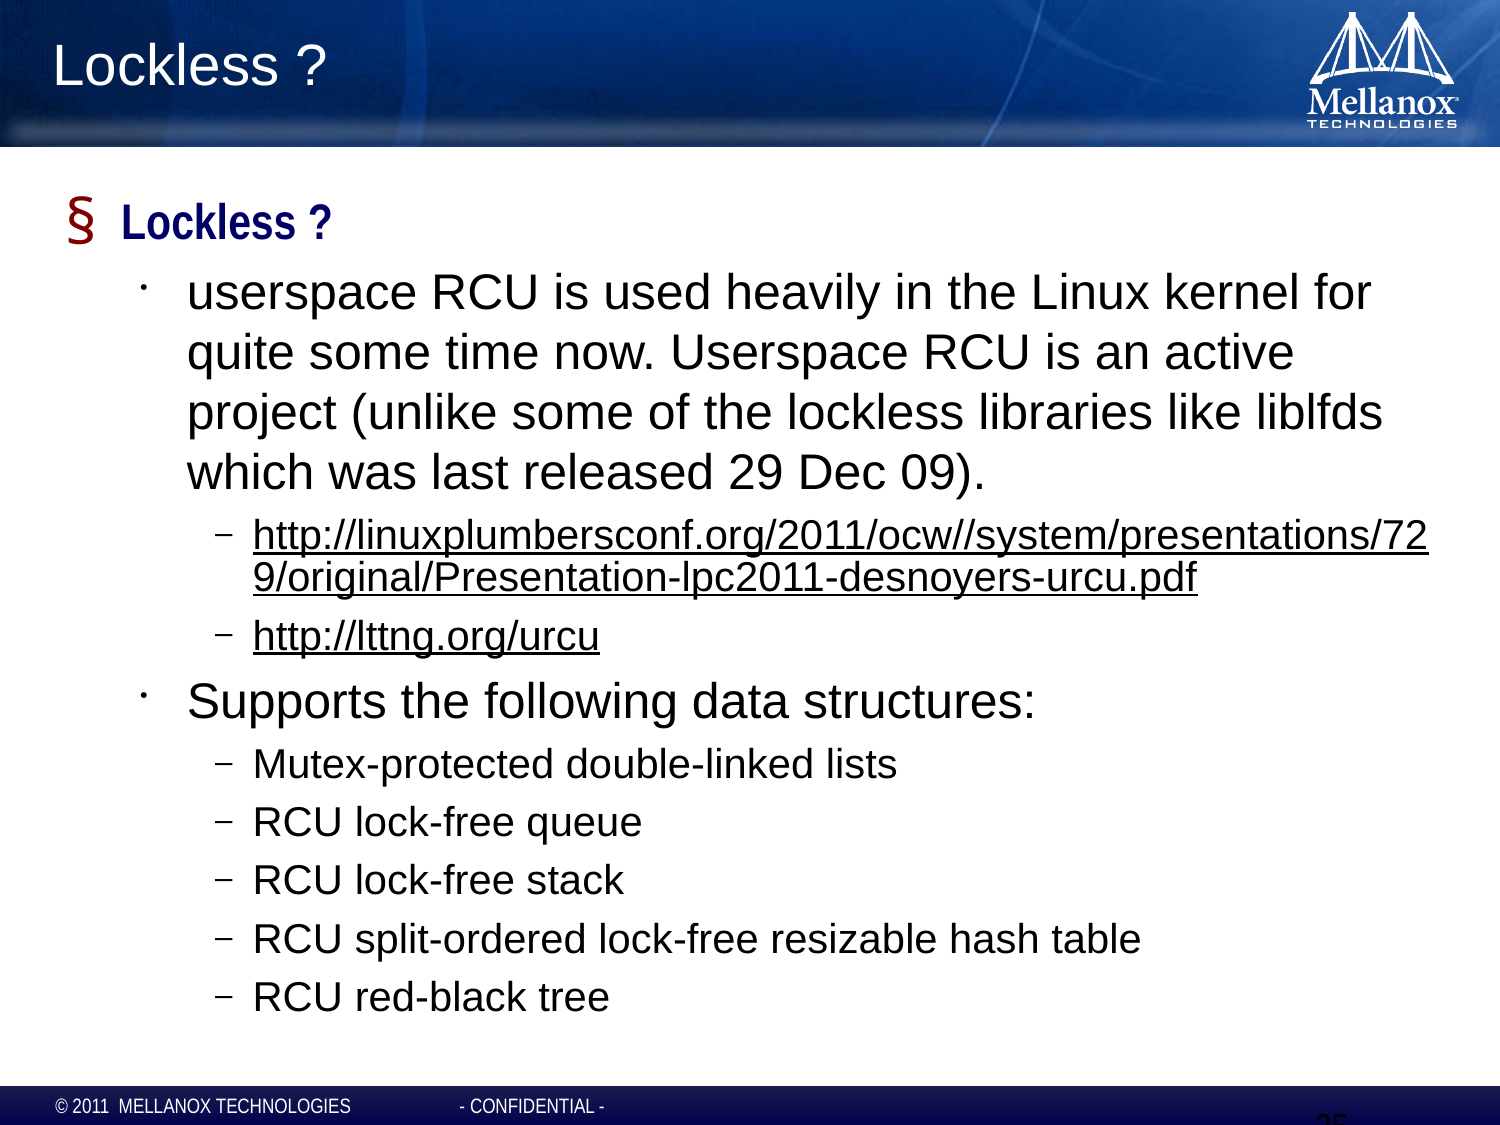

# Lockless ?
Lockless ?
userspace RCU is used heavily in the Linux kernel for quite some time now. Userspace RCU is an active project (unlike some of the lockless libraries like liblfds which was last released 29 Dec 09).
http://linuxplumbersconf.org/2011/ocw//system/presentations/729/original/Presentation-lpc2011-desnoyers-urcu.pdf
http://lttng.org/urcu
Supports the following data structures:
Mutex-protected double-linked lists
RCU lock-free queue
RCU lock-free stack
RCU split-ordered lock-free resizable hash table
RCU red-black tree